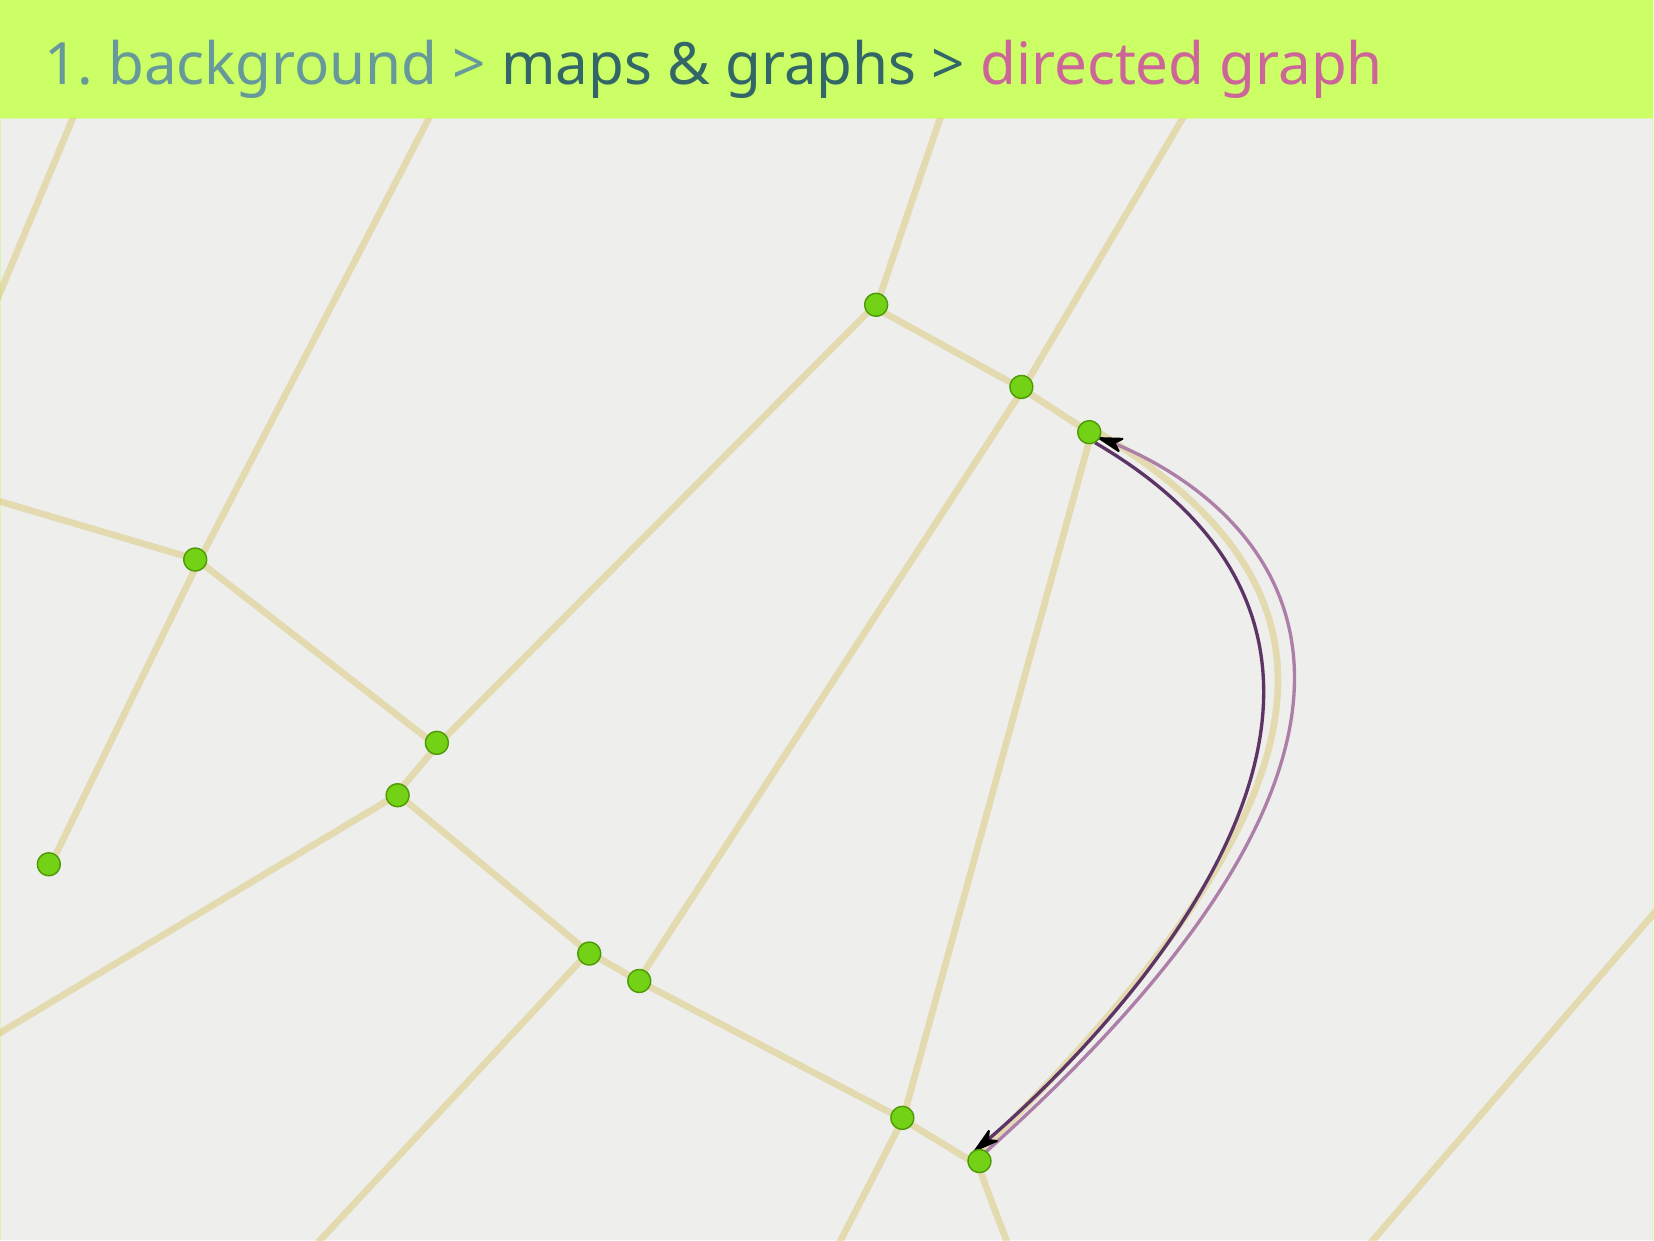

1. background > maps & graphs > directed graph